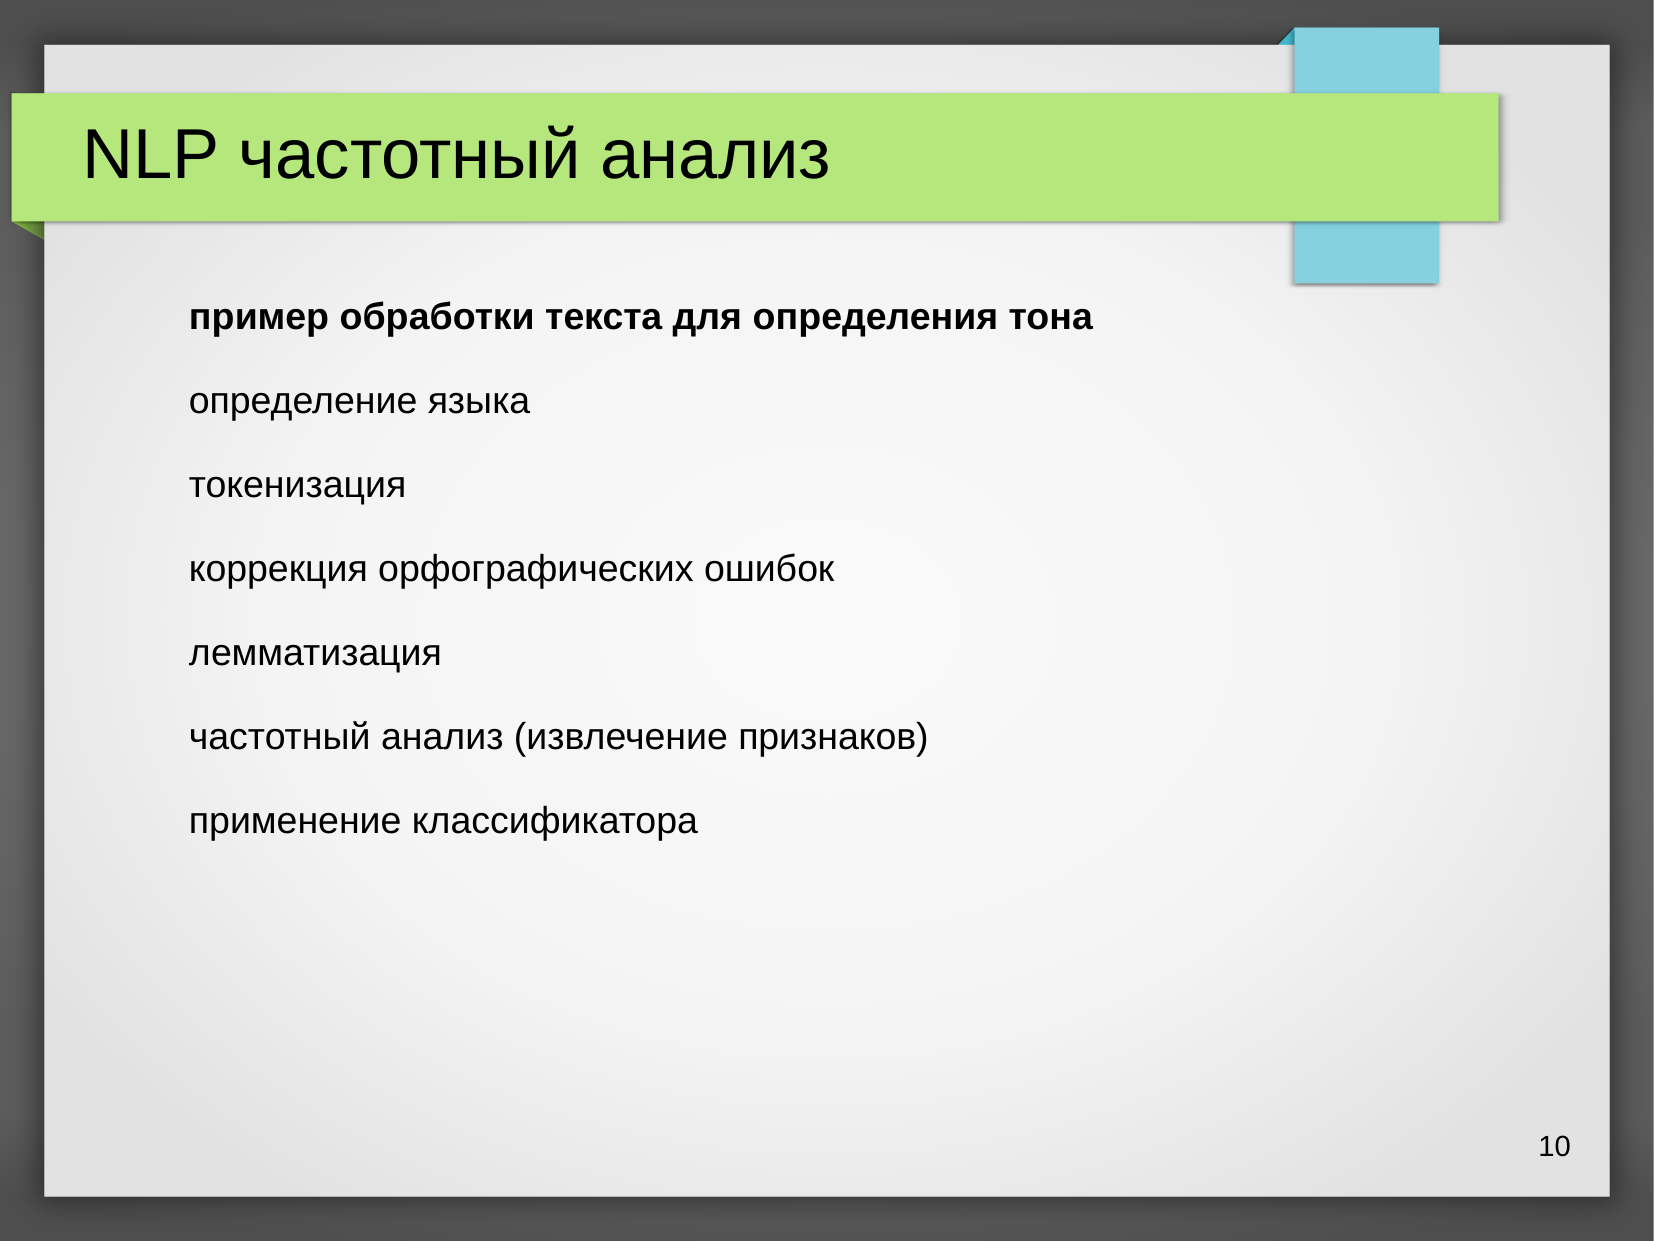

# NLP частотный анализ
пример обработки текста для определения тона
определение языка
токенизация
коррекция орфографических ошибок
лемматизация
частотный анализ (извлечение признаков)
применение классификатора
10